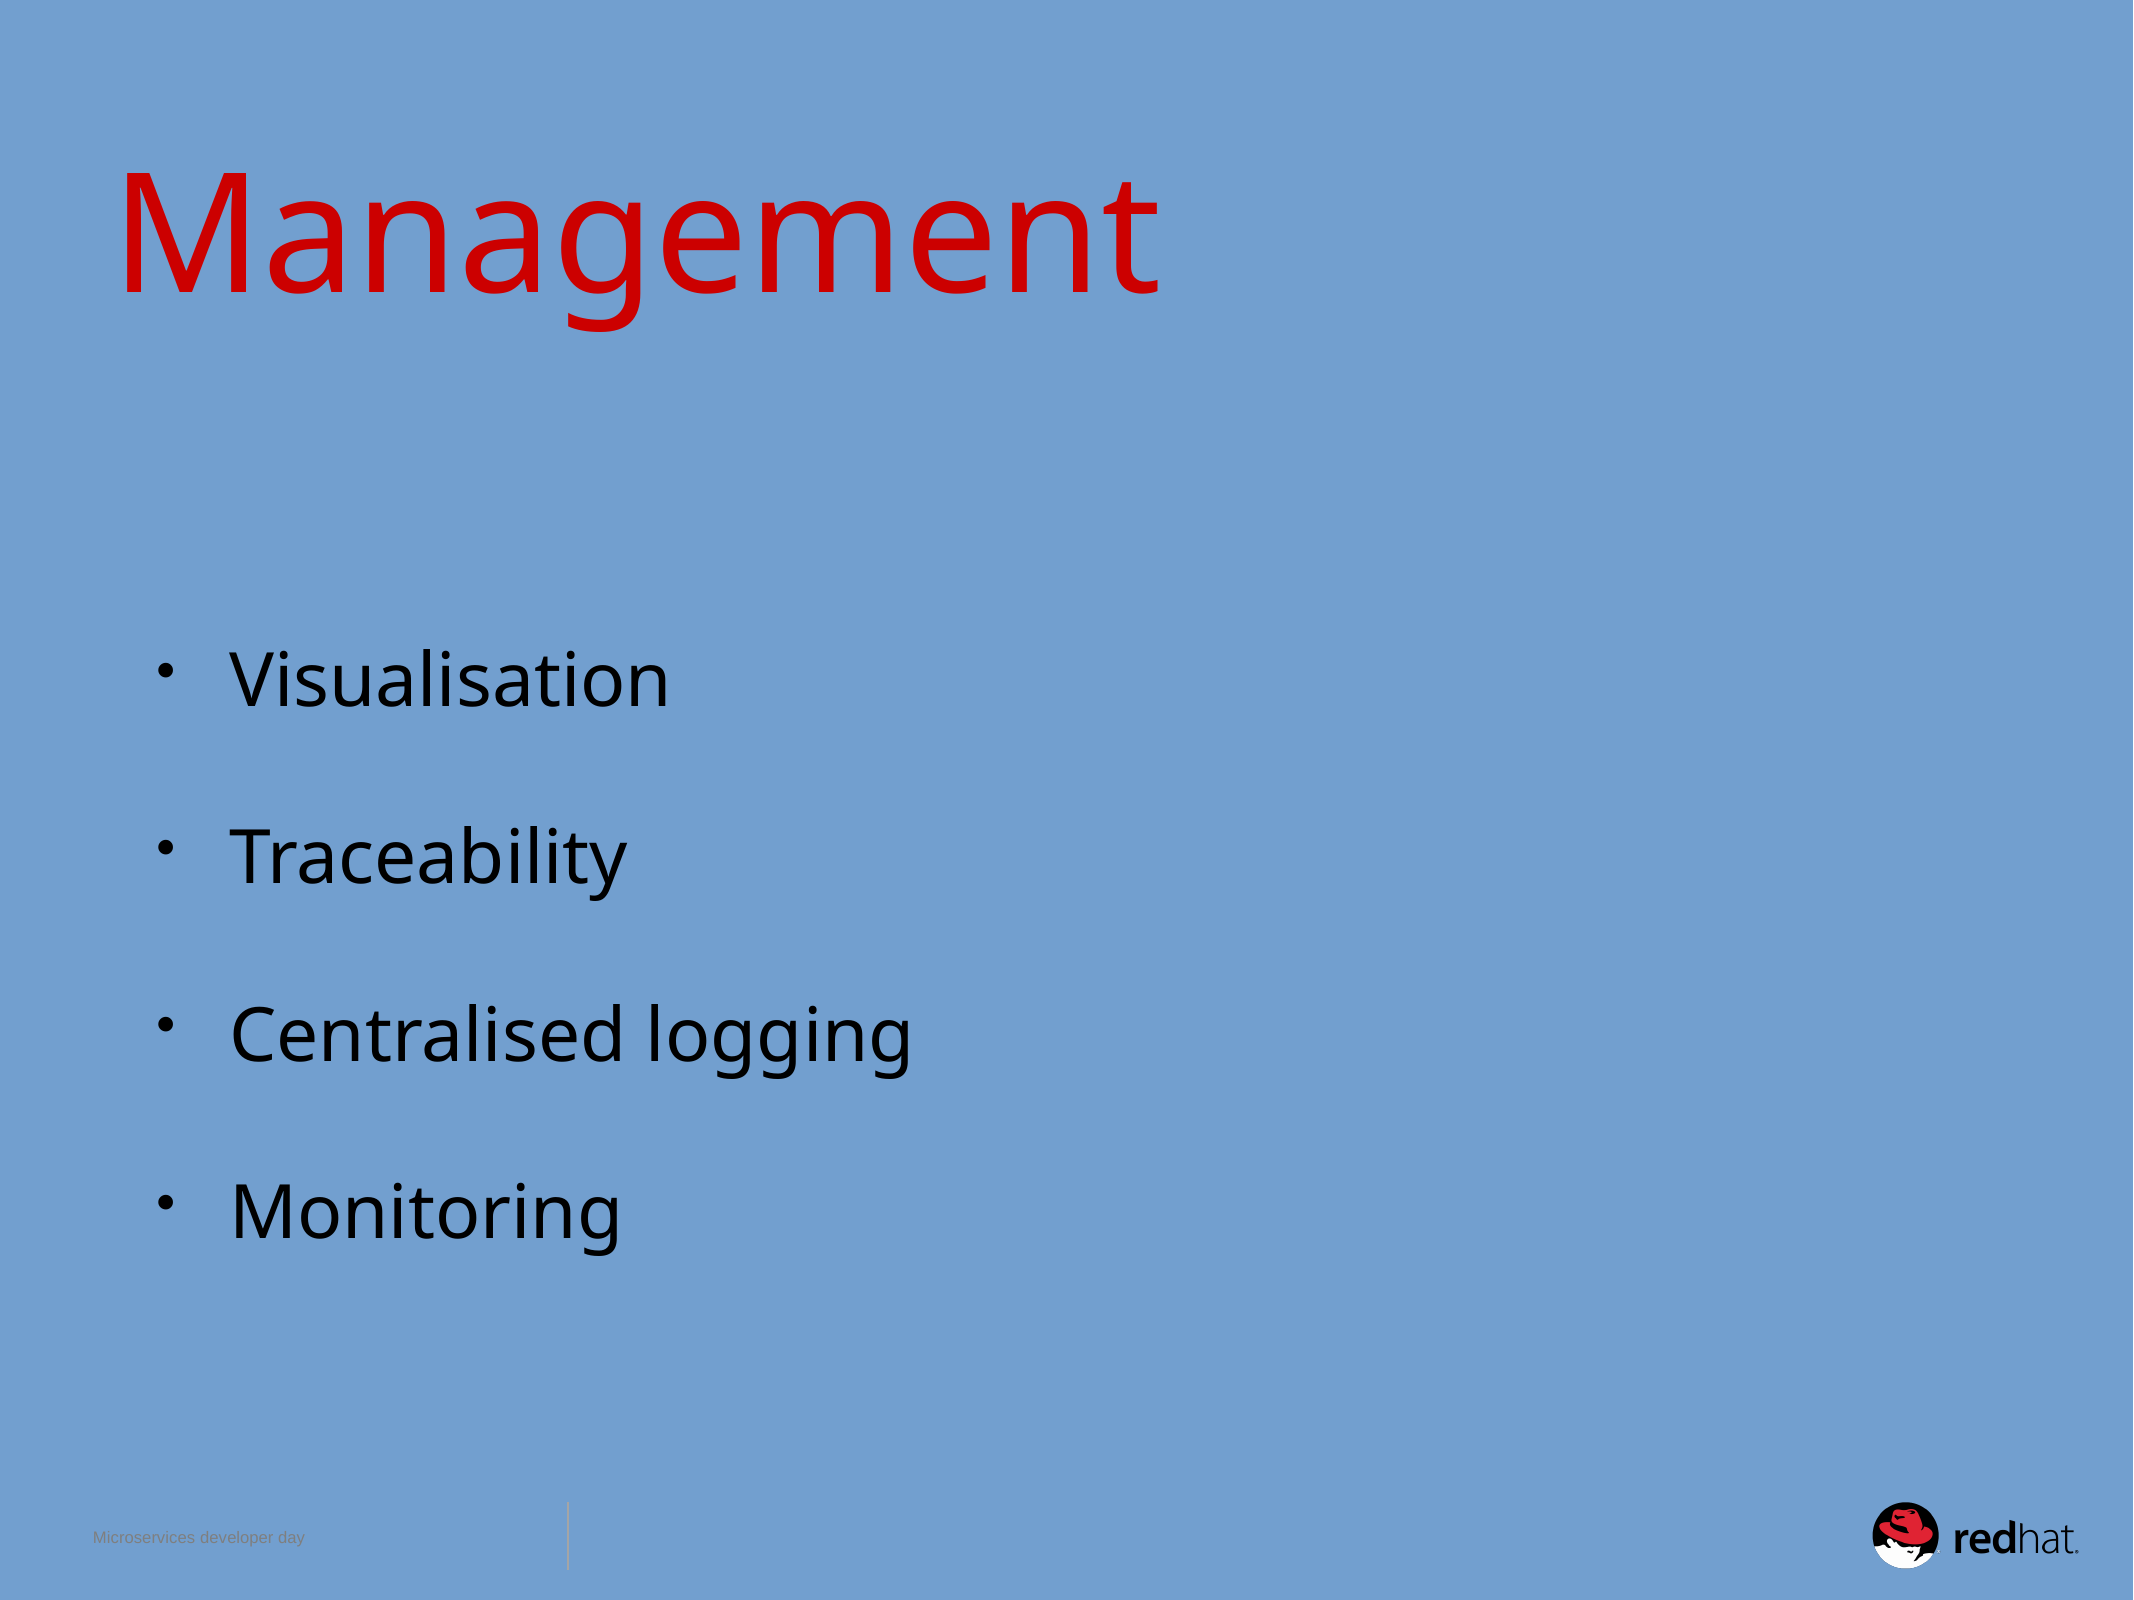

# Management
Visualisation
Traceability
Centralised logging
Monitoring